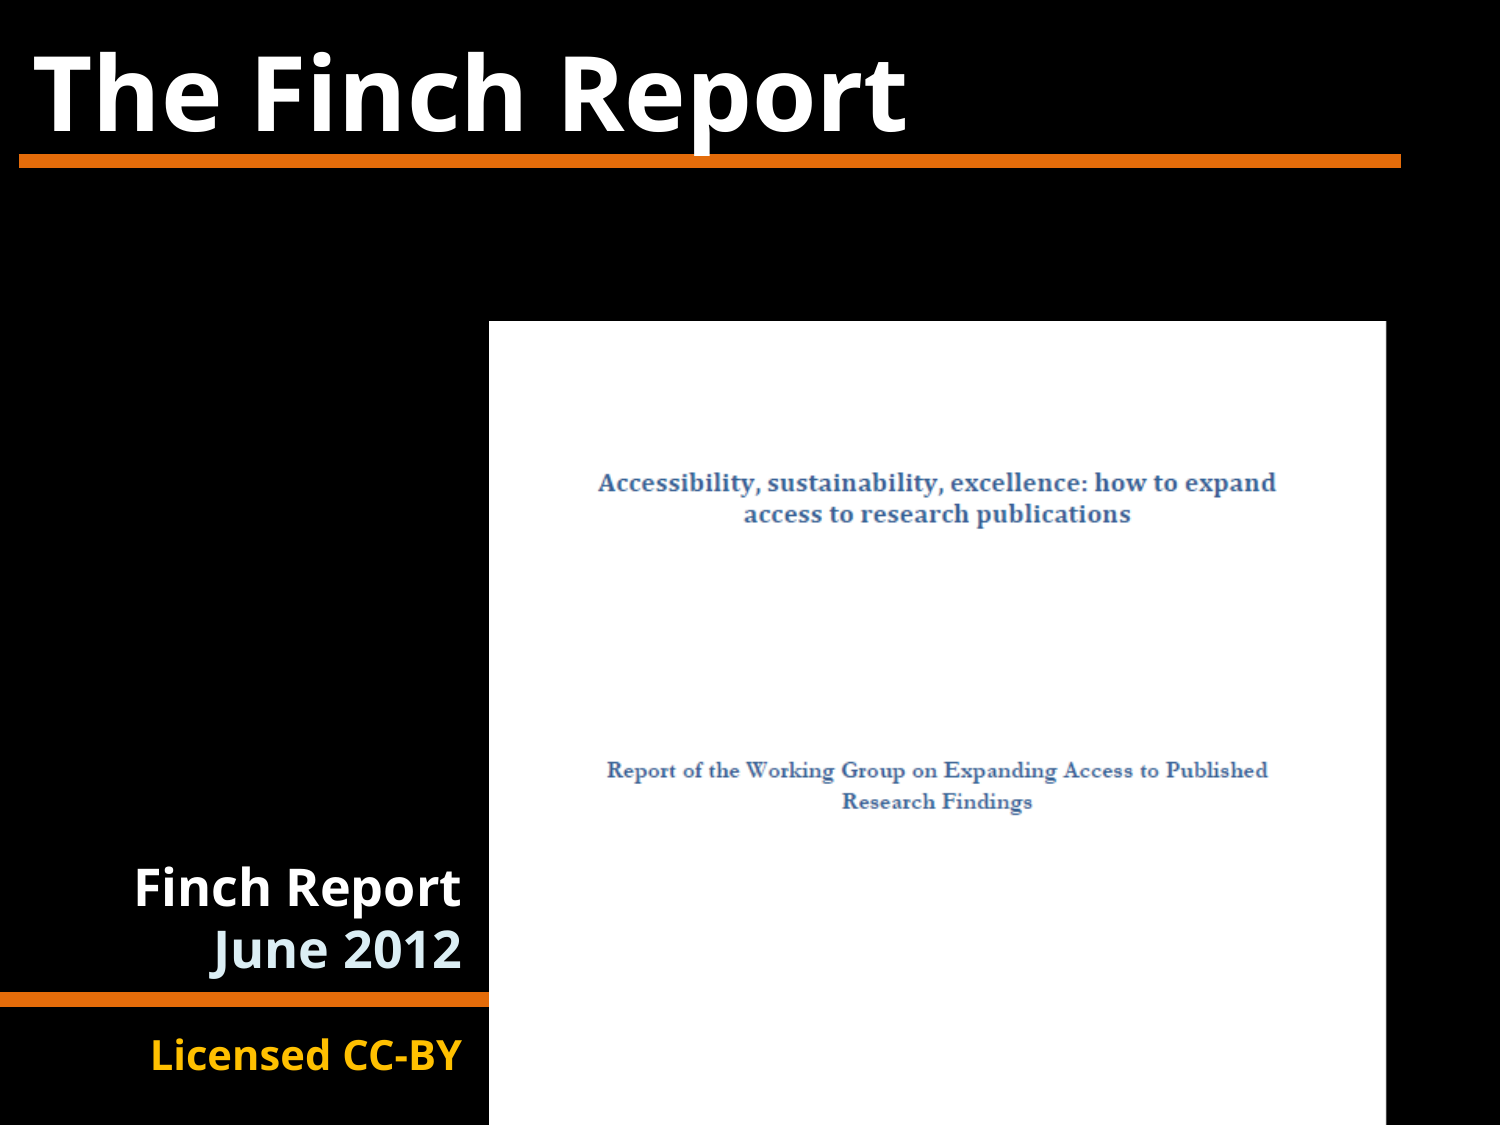

The Finch Report
Finch Report
June 2012
Licensed CC-BY